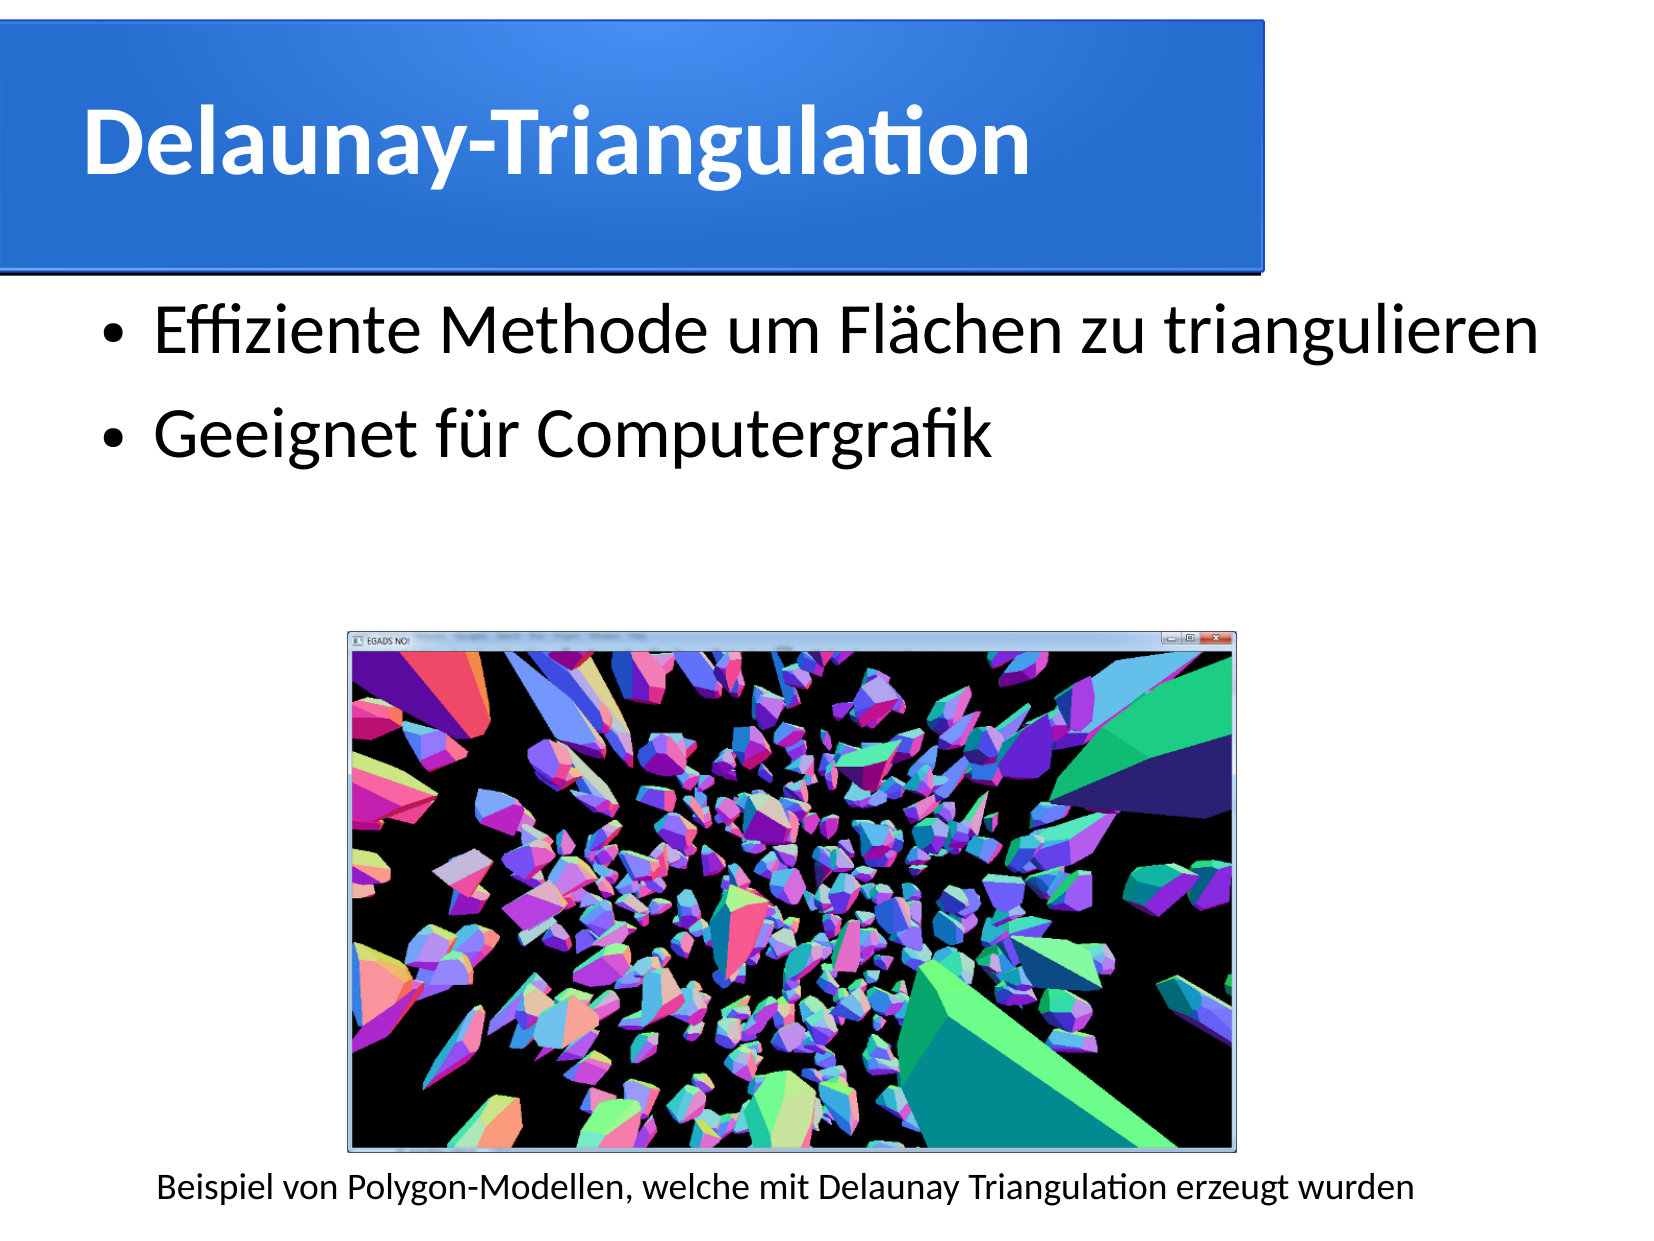

# Delaunay-Triangulation
Effiziente Methode um Flächen zu triangulieren
Geeignet für Computergrafik
Beispiel von Polygon-Modellen, welche mit Delaunay Triangulation erzeugt wurden